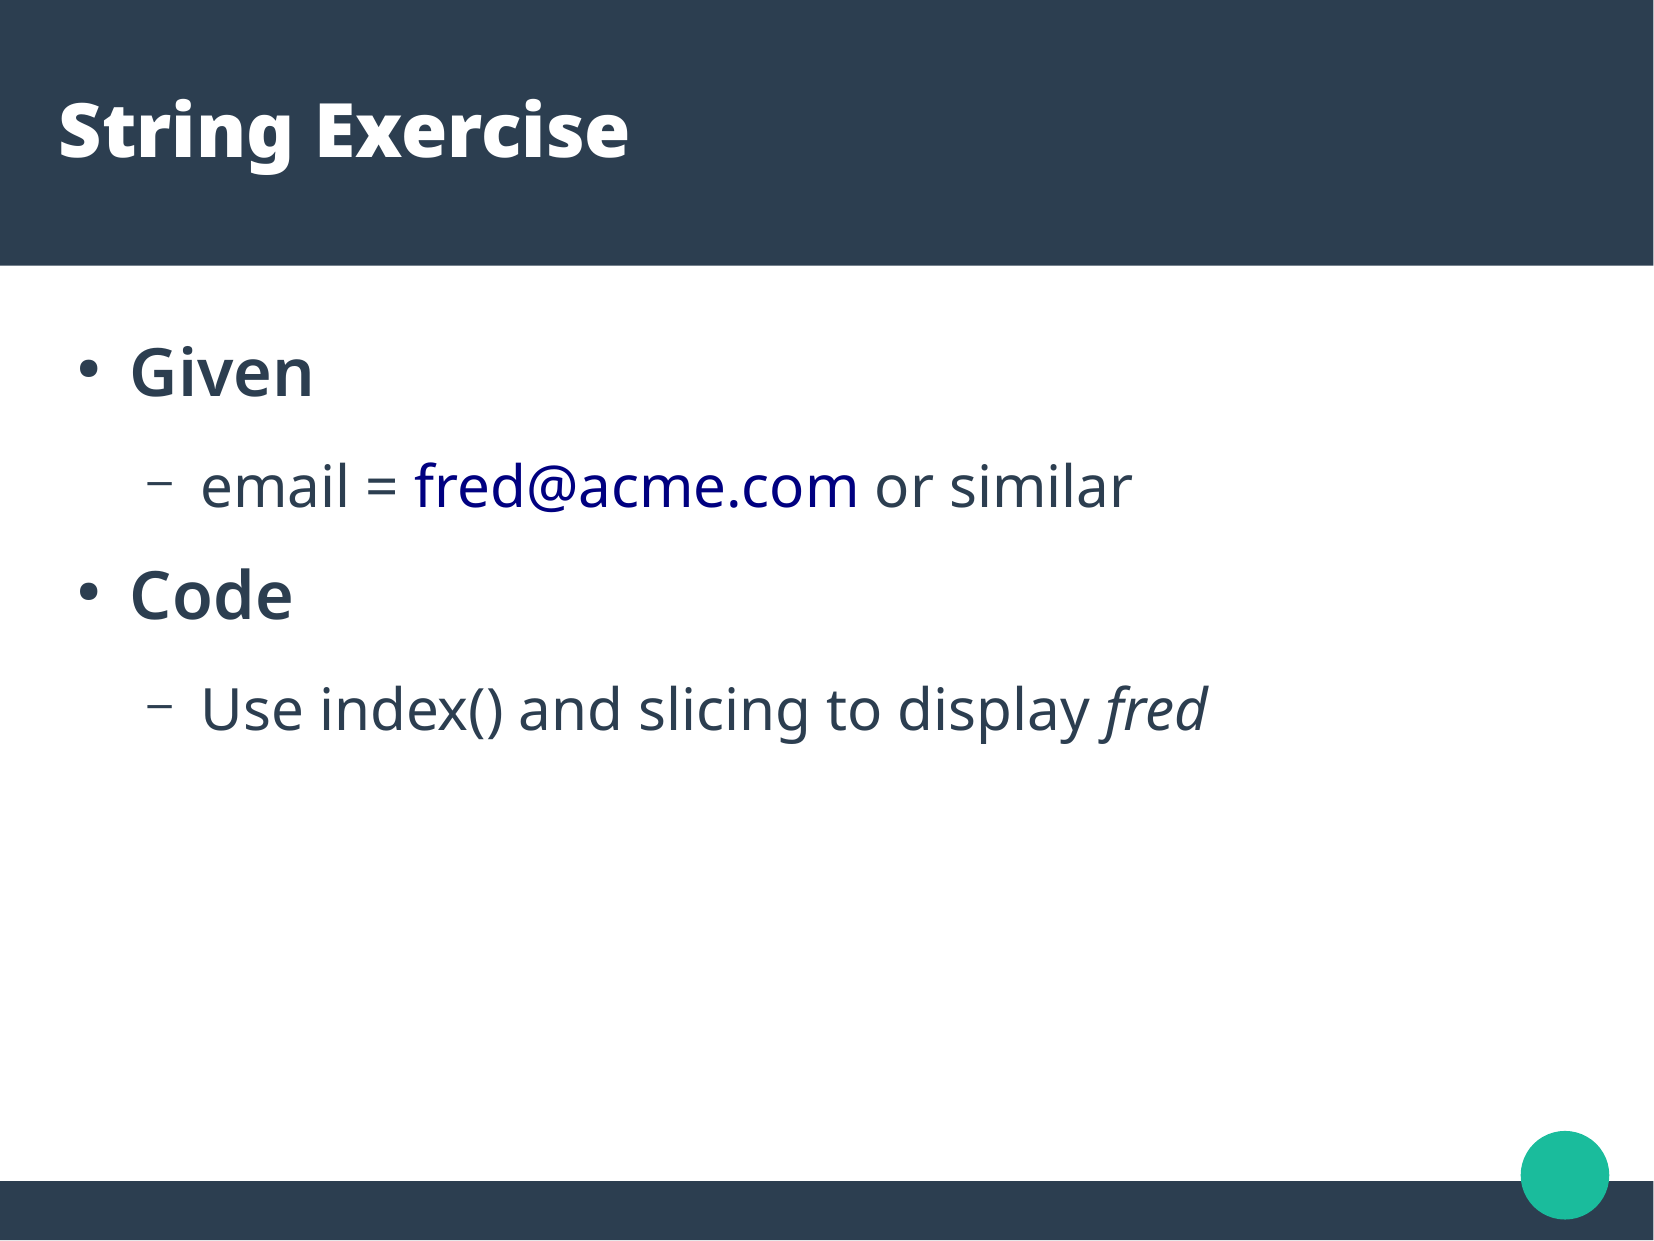

# String Exercise
Given
email = fred@acme.com or similar
Code
Use index() and slicing to display fred